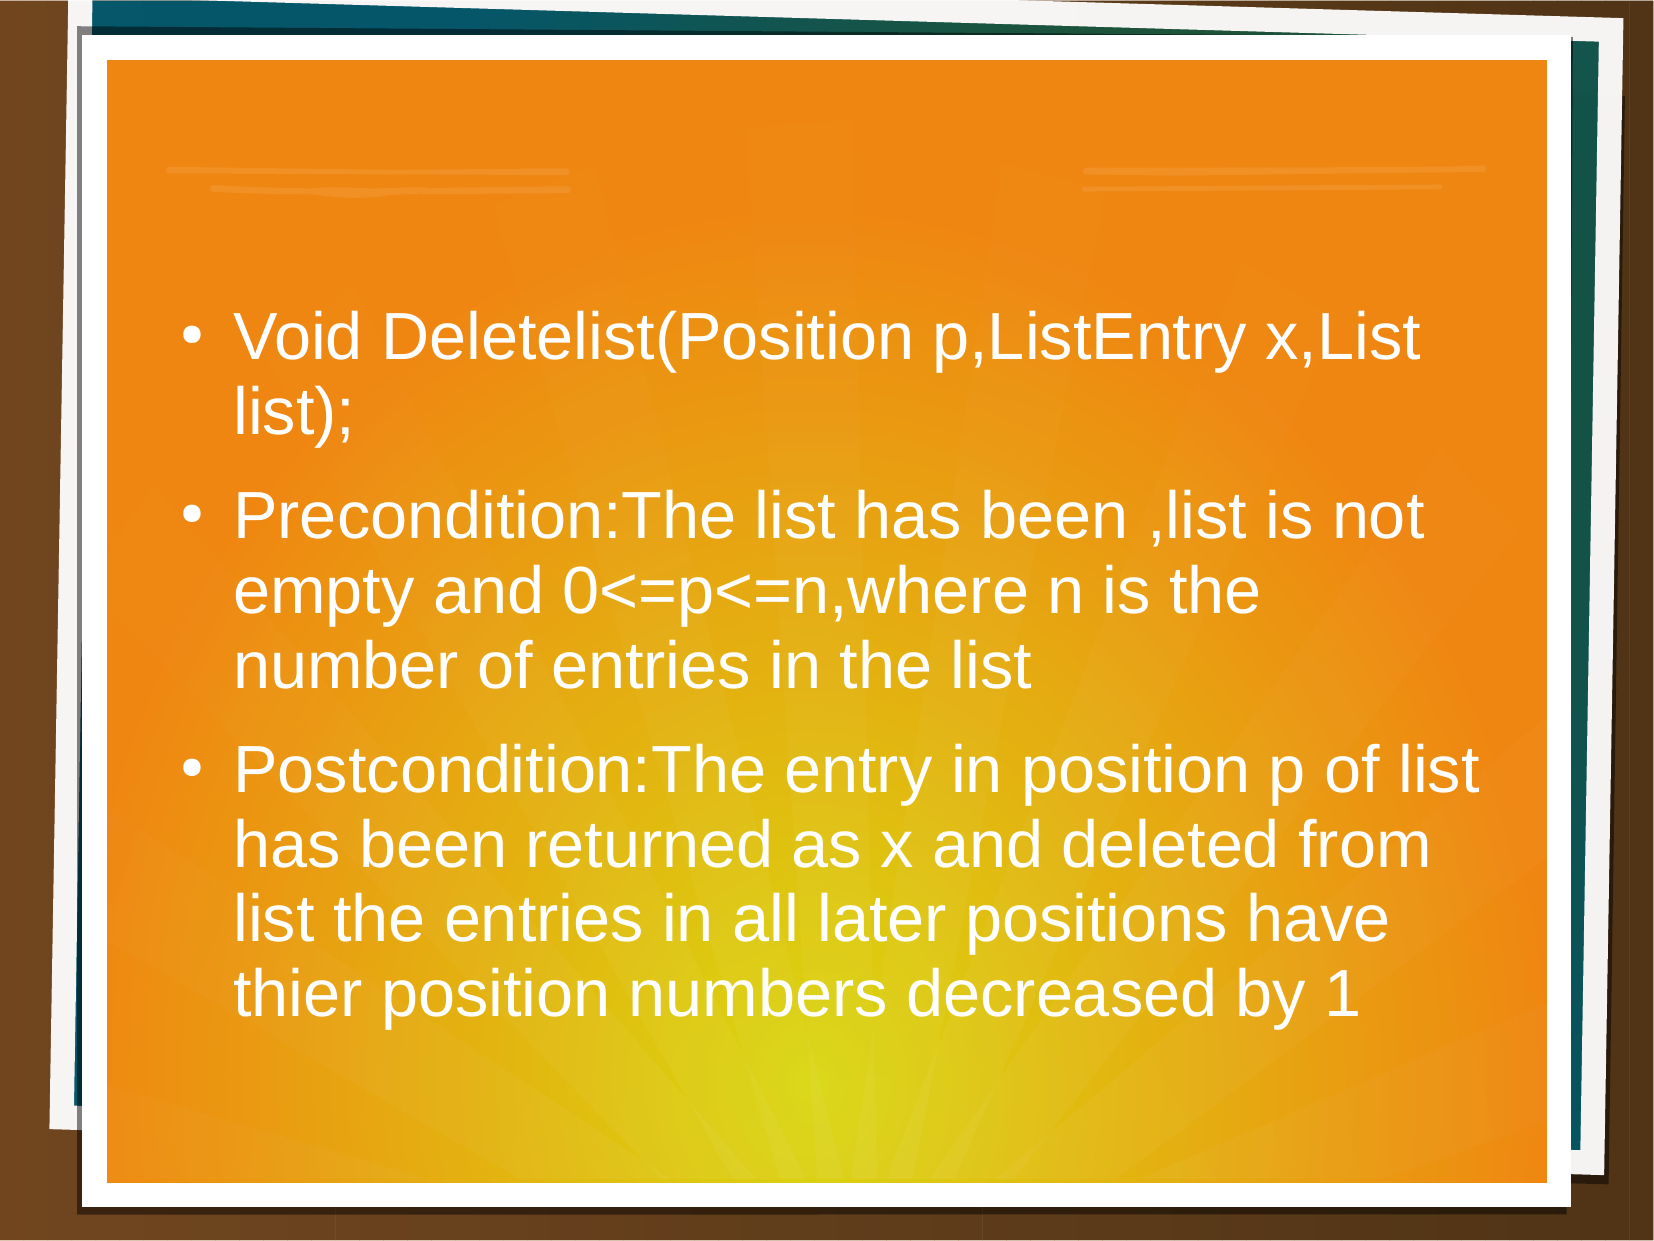

#
Void Deletelist(Position p,ListEntry x,List list);
Precondition:The list has been ,list is not empty and 0<=p<=n,where n is the number of entries in the list
Postcondition:The entry in position p of list has been returned as x and deleted from list the entries in all later positions have thier position numbers decreased by 1